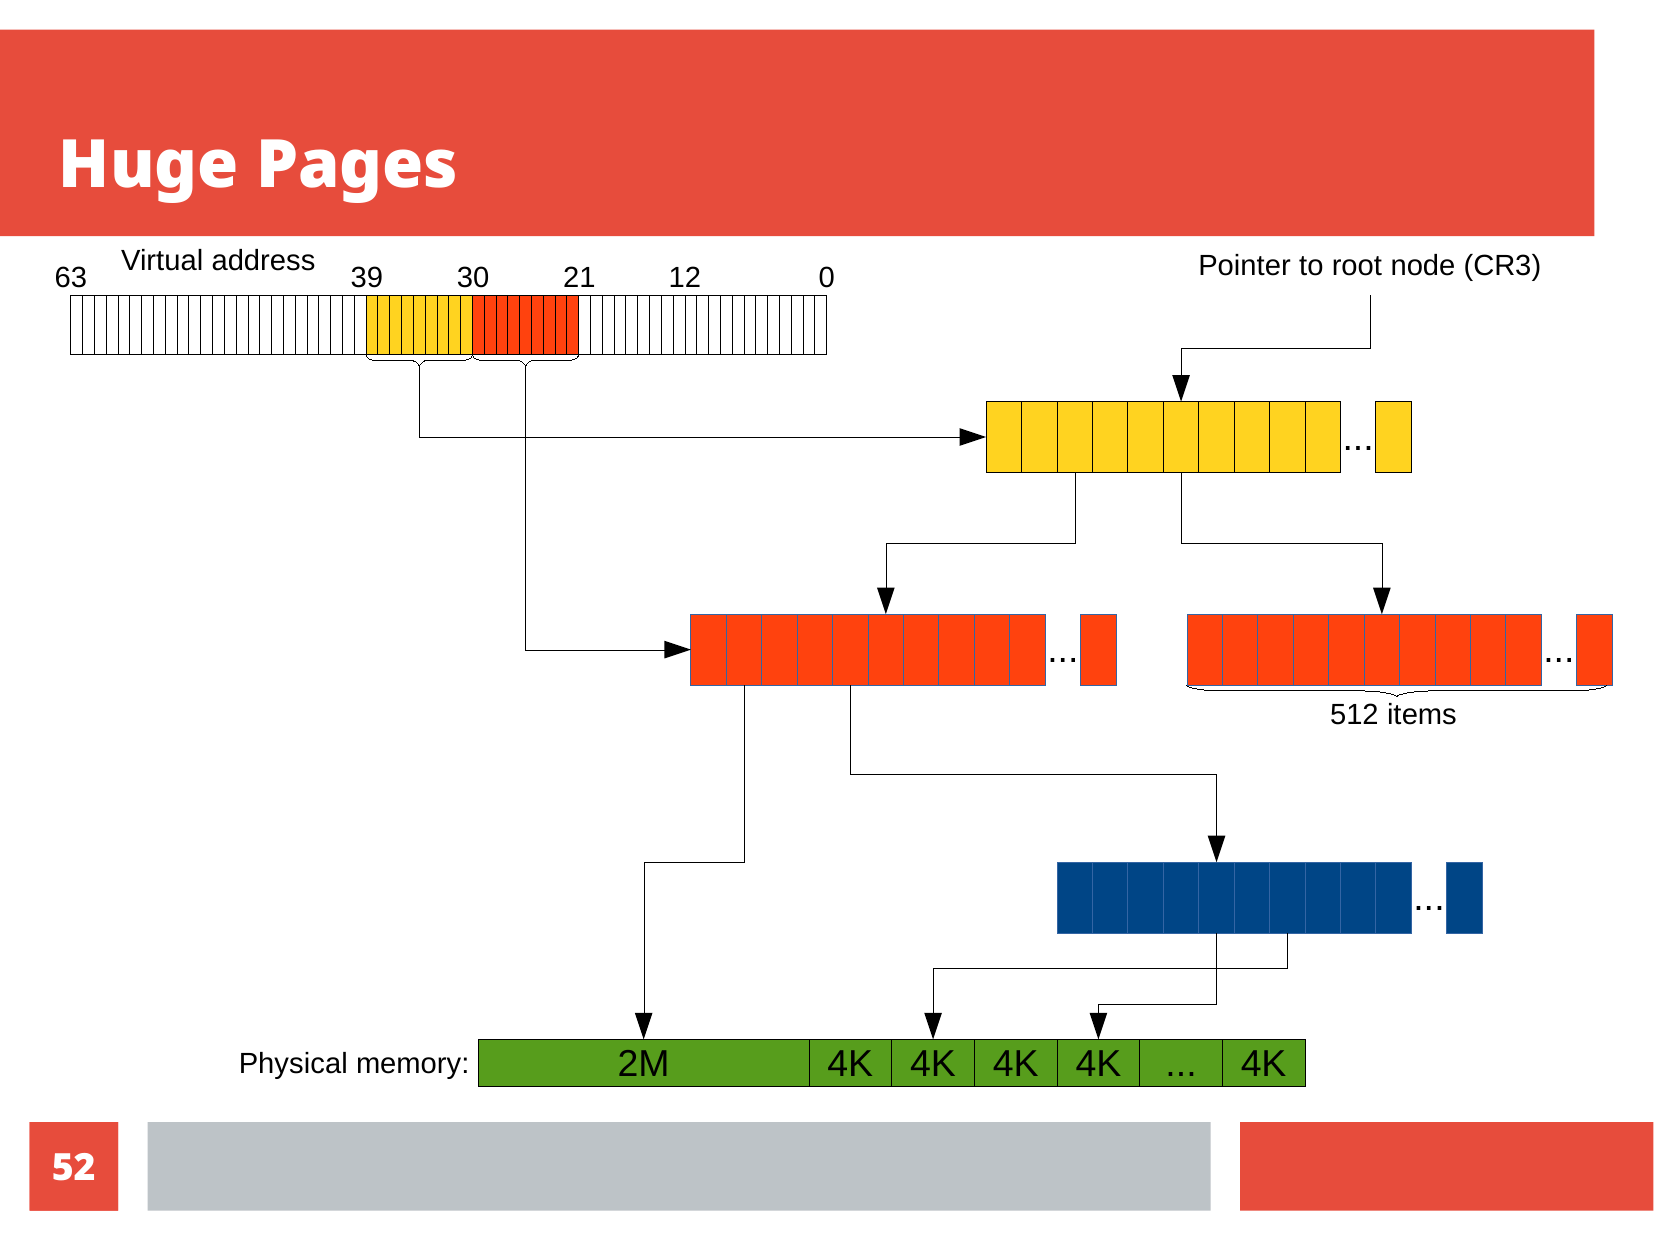

# Huge Pages
Virtual address
Pointer to root node (CR3)
63
39
30
21
12
0
...
...
...
512 items
...
Physical memory:
2M
4K
4K
4K
4K
...
4K
52